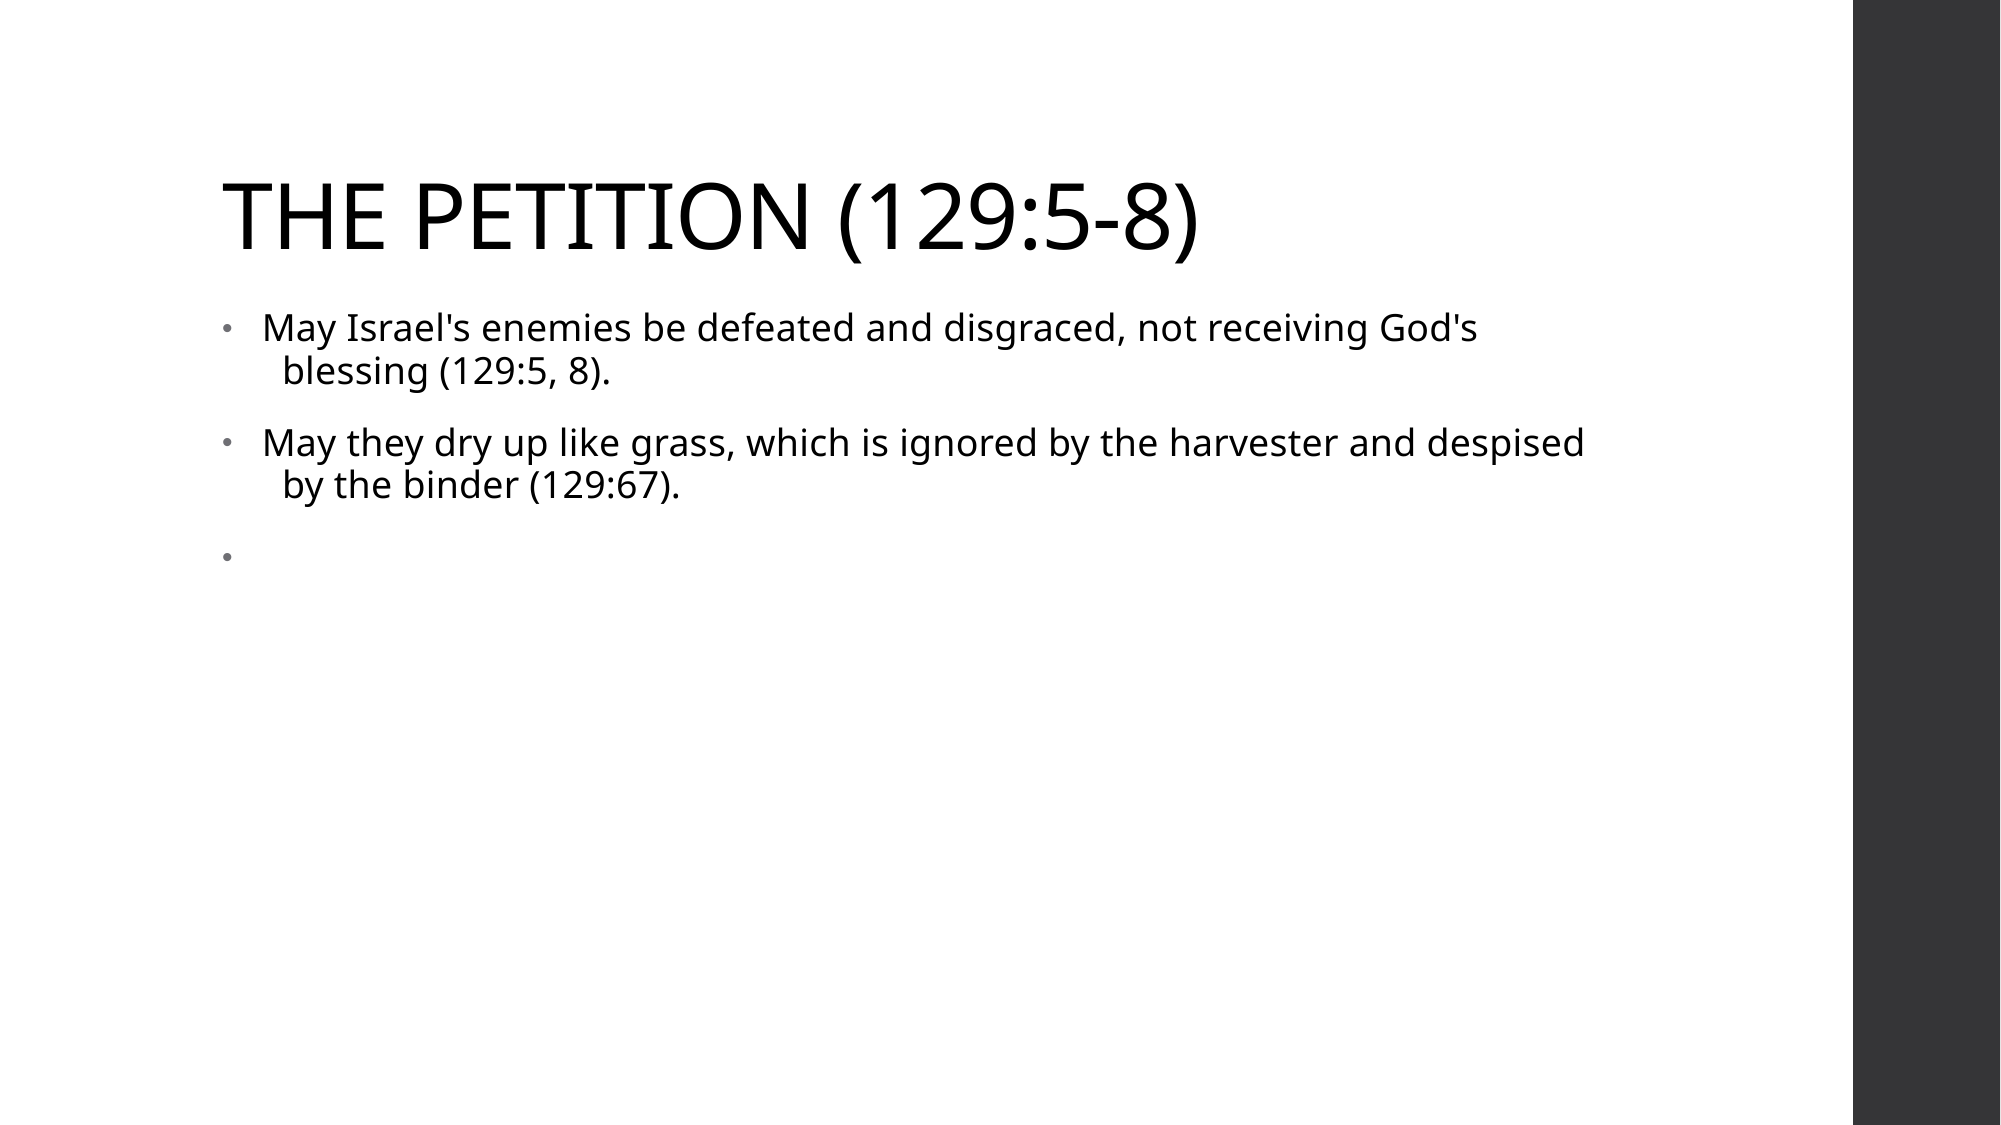

# THE PETITION (129:5-8)
 May Israel's enemies be defeated and disgraced, not receiving God's blessing (129:5, 8).
 May they dry up like grass, which is ignored by the harvester and despised by the binder (129:67).